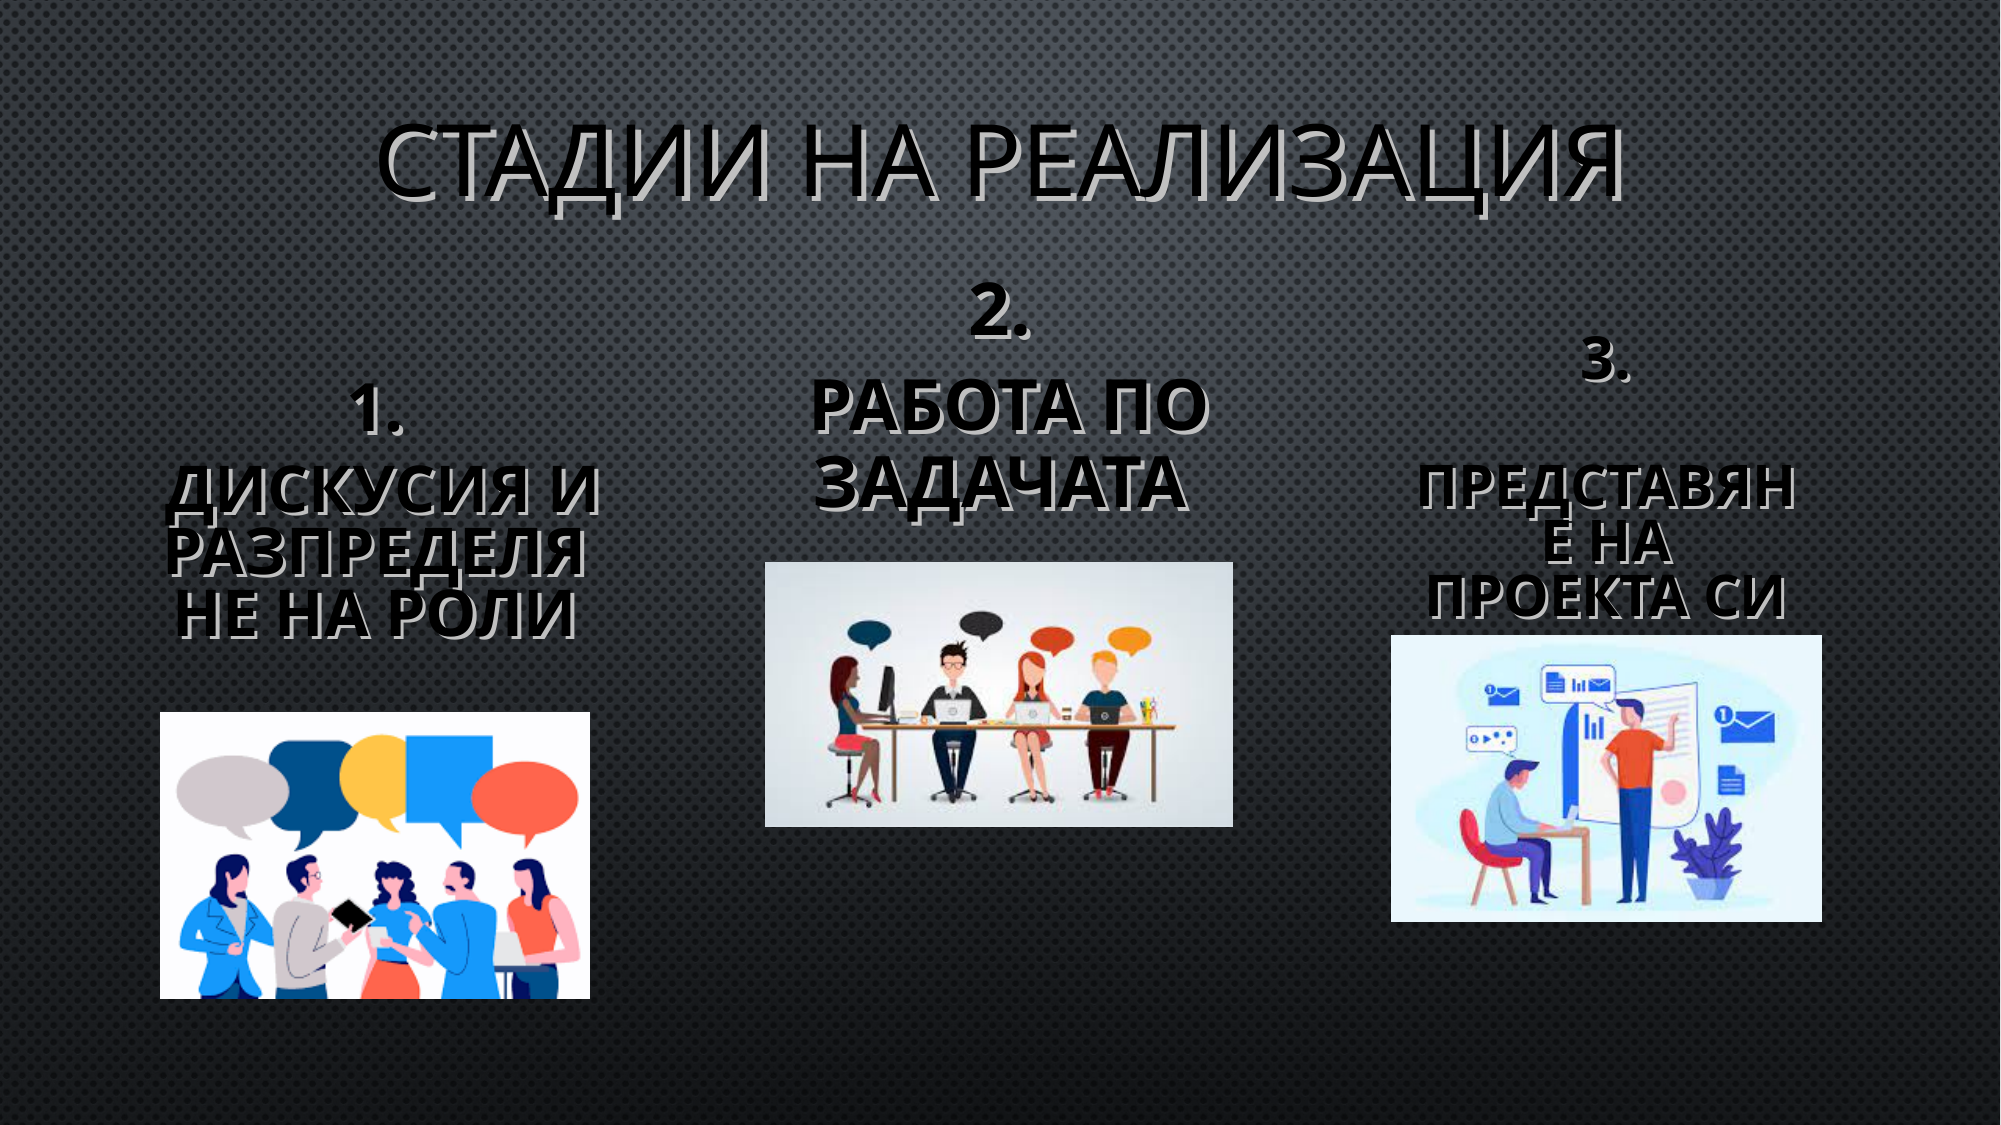

# Стадии на реализация
2.
 Работа по задачата
3.
 представяне на проекта си
1.
 Дискусия и разпределяне на роли